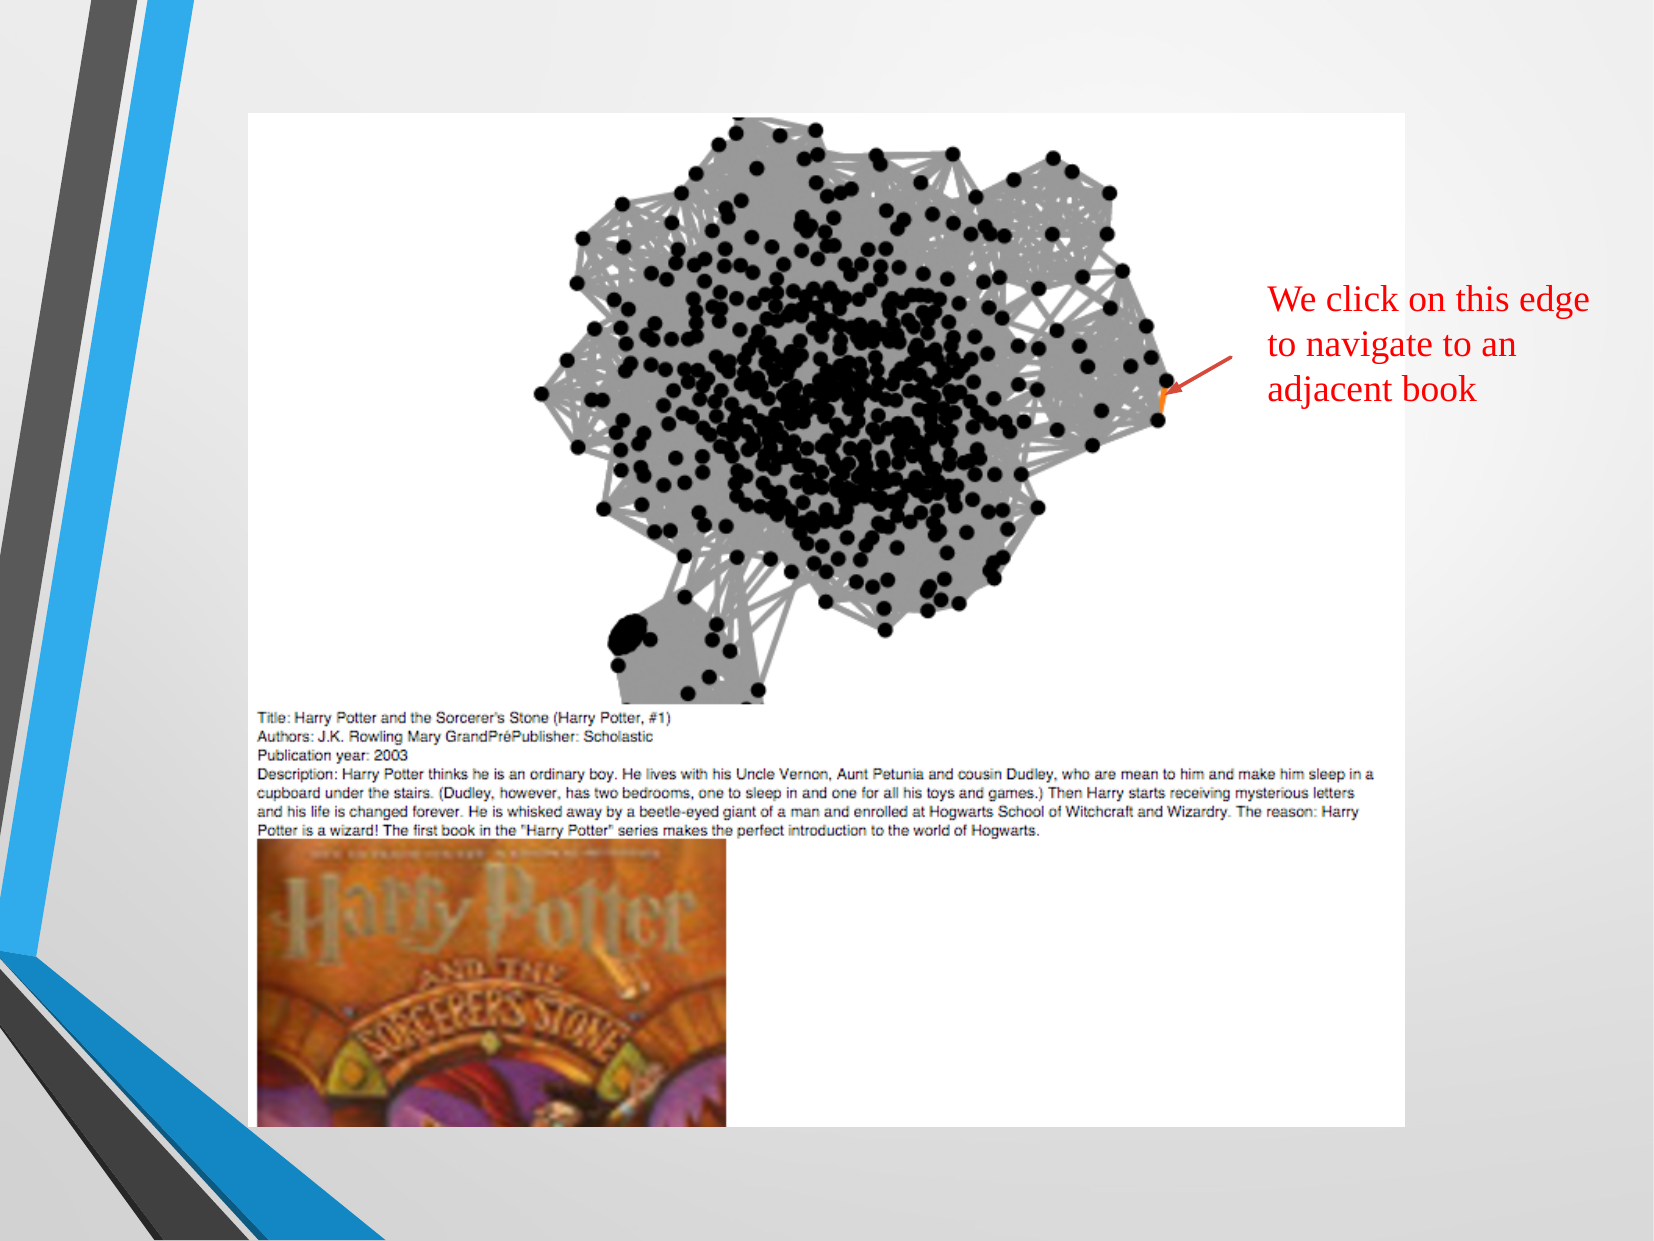

We click on this edge to navigate to an adjacent book